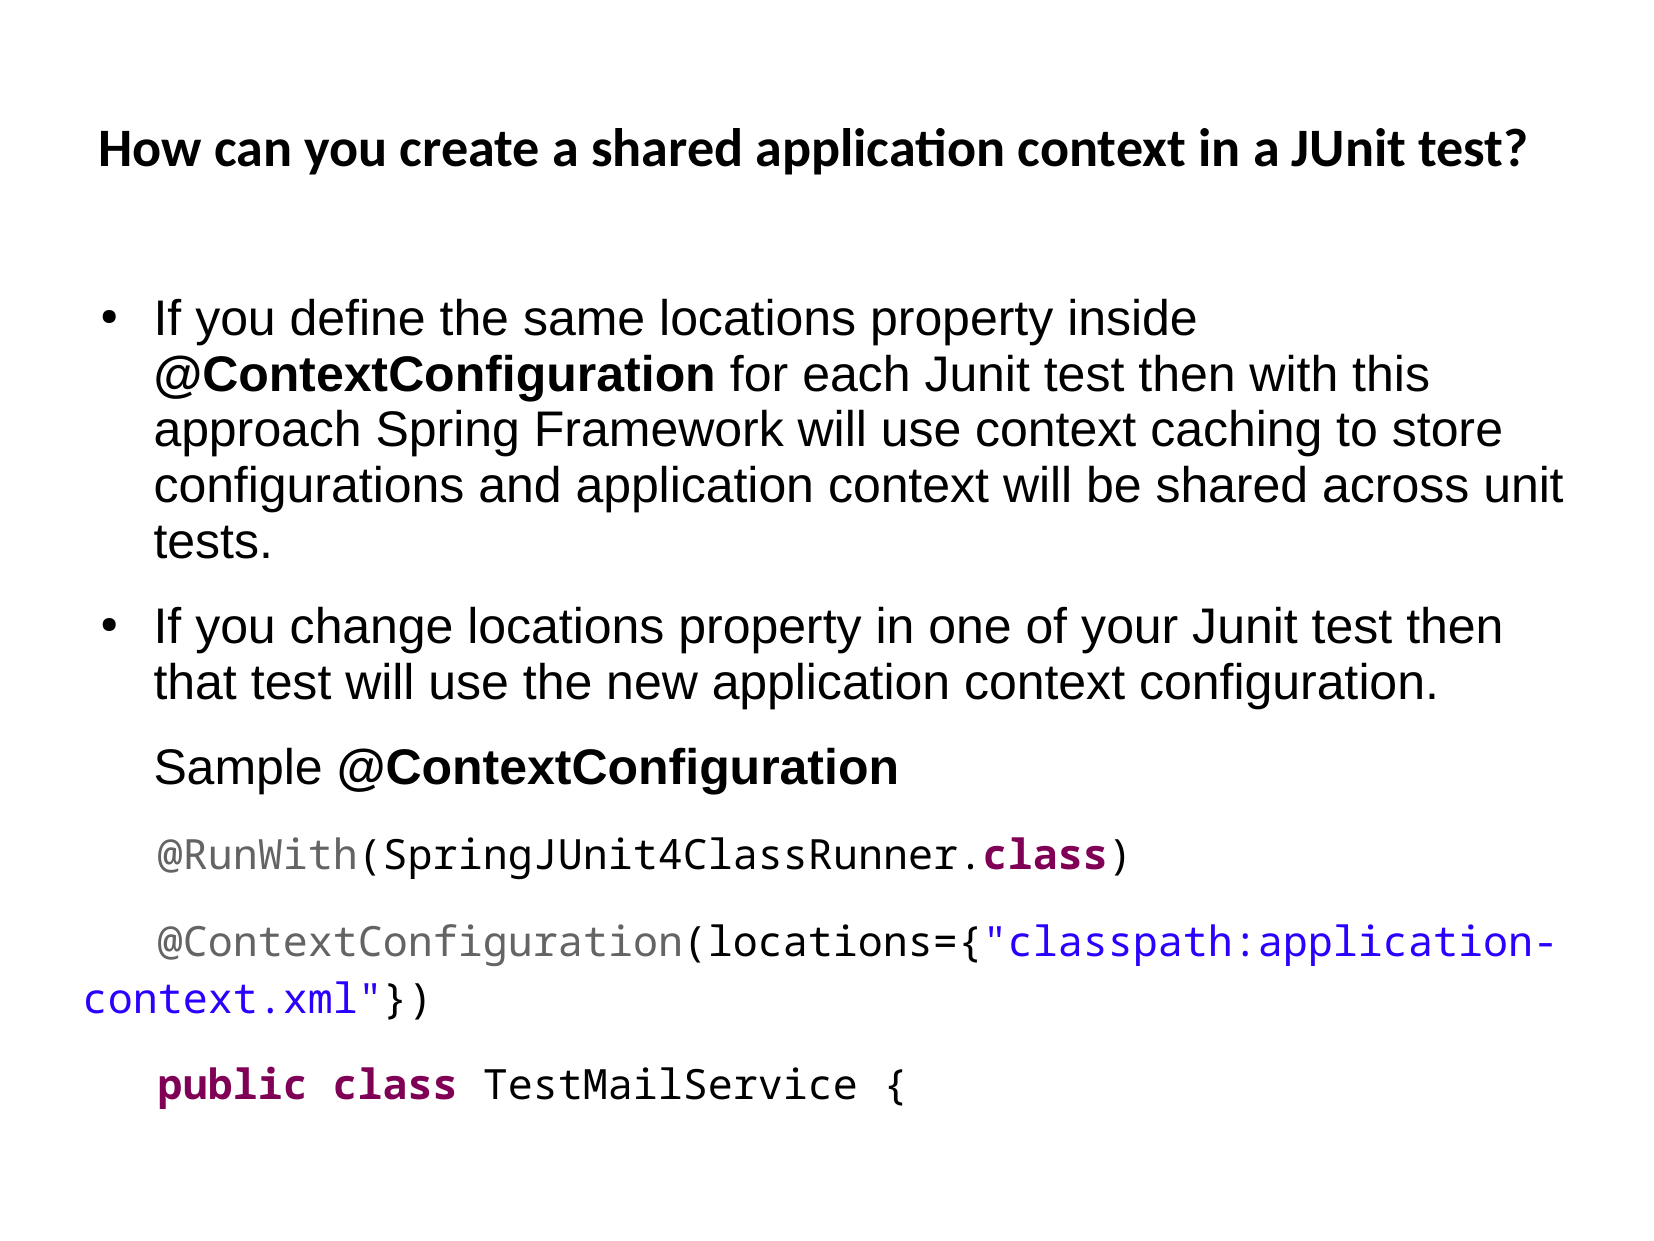

# How can you create a shared application context in a JUnit test?
If you define the same locations property inside @ContextConfiguration for each Junit test then with this approach Spring Framework will use context caching to store configurations and application context will be shared across unit tests.
If you change locations property in one of your Junit test then that test will use the new application context configuration.
Sample @ContextConfiguration
 @RunWith(SpringJUnit4ClassRunner.class)
 @ContextConfiguration(locations={"classpath:application-context.xml"})
 public class TestMailService {